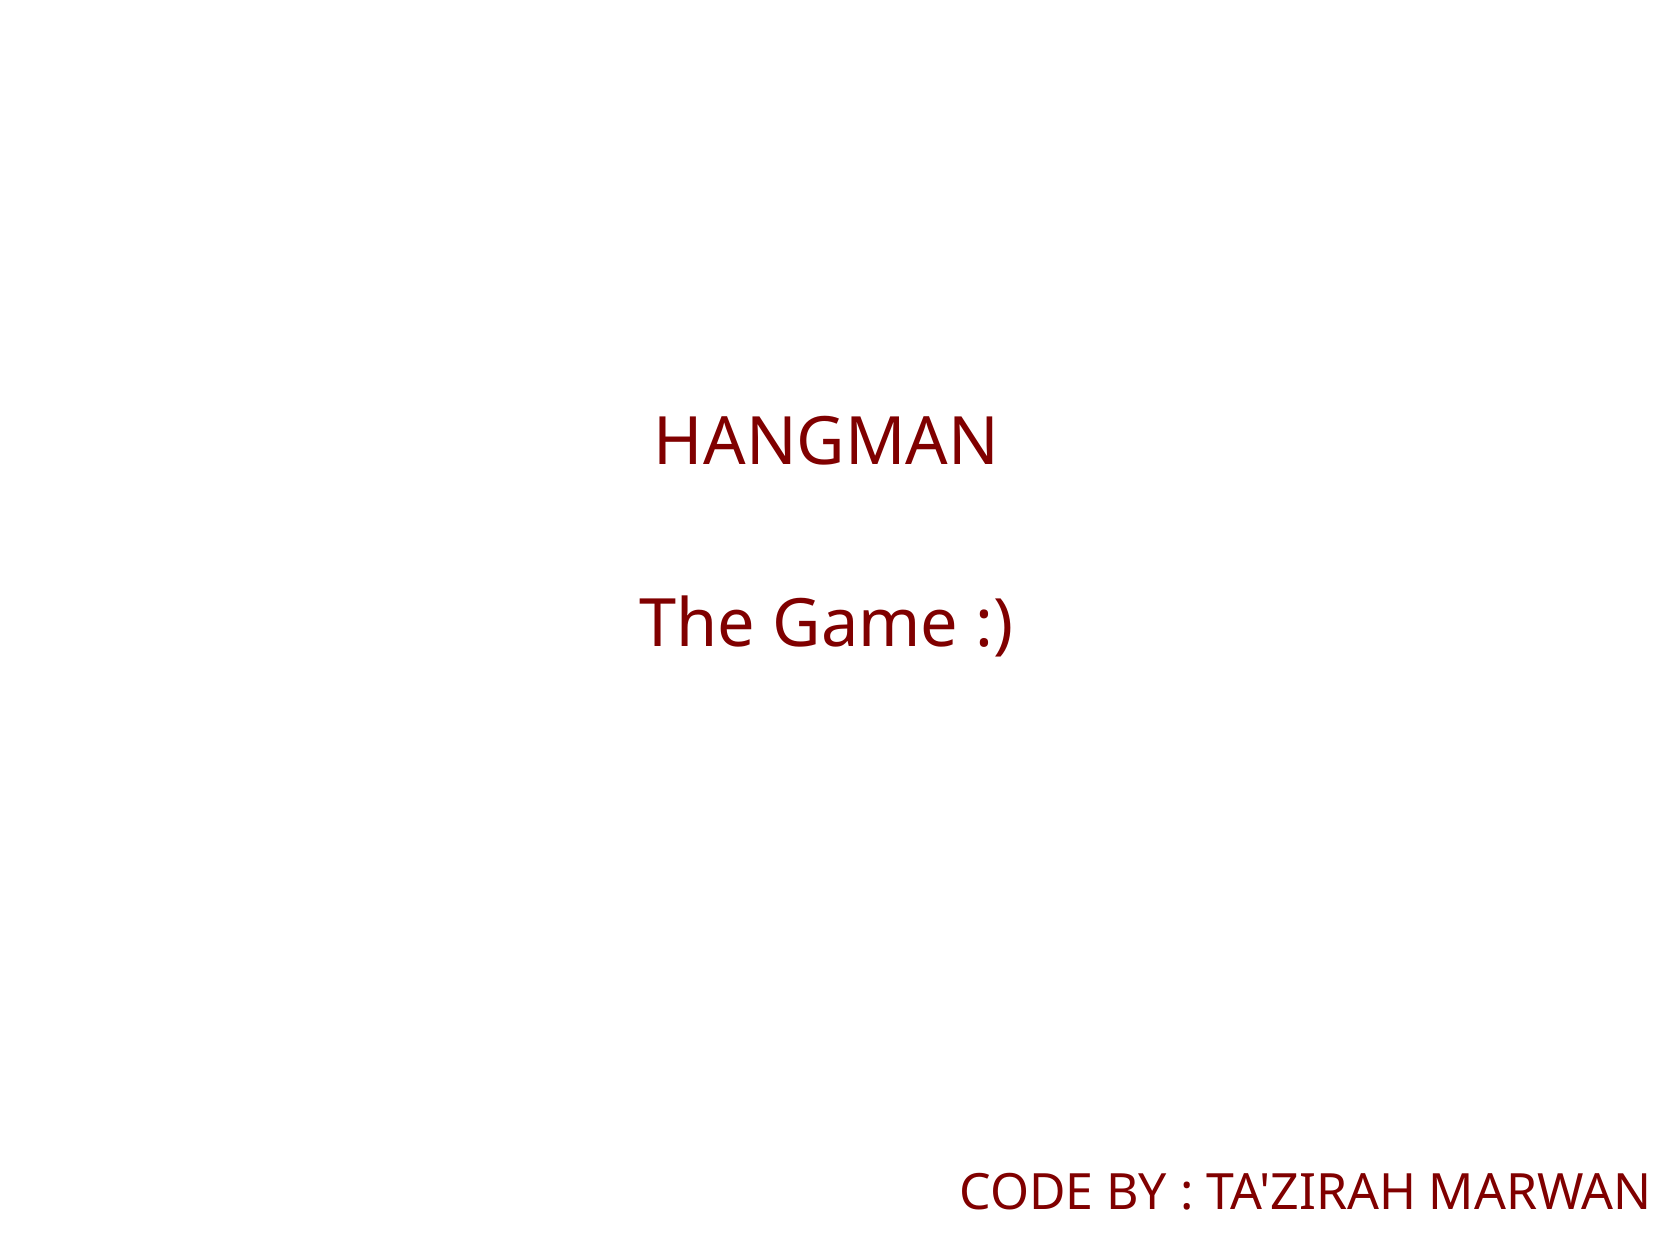

# HANGMAN
The Game :)
CODE BY : TA'ZIRAH MARWAN